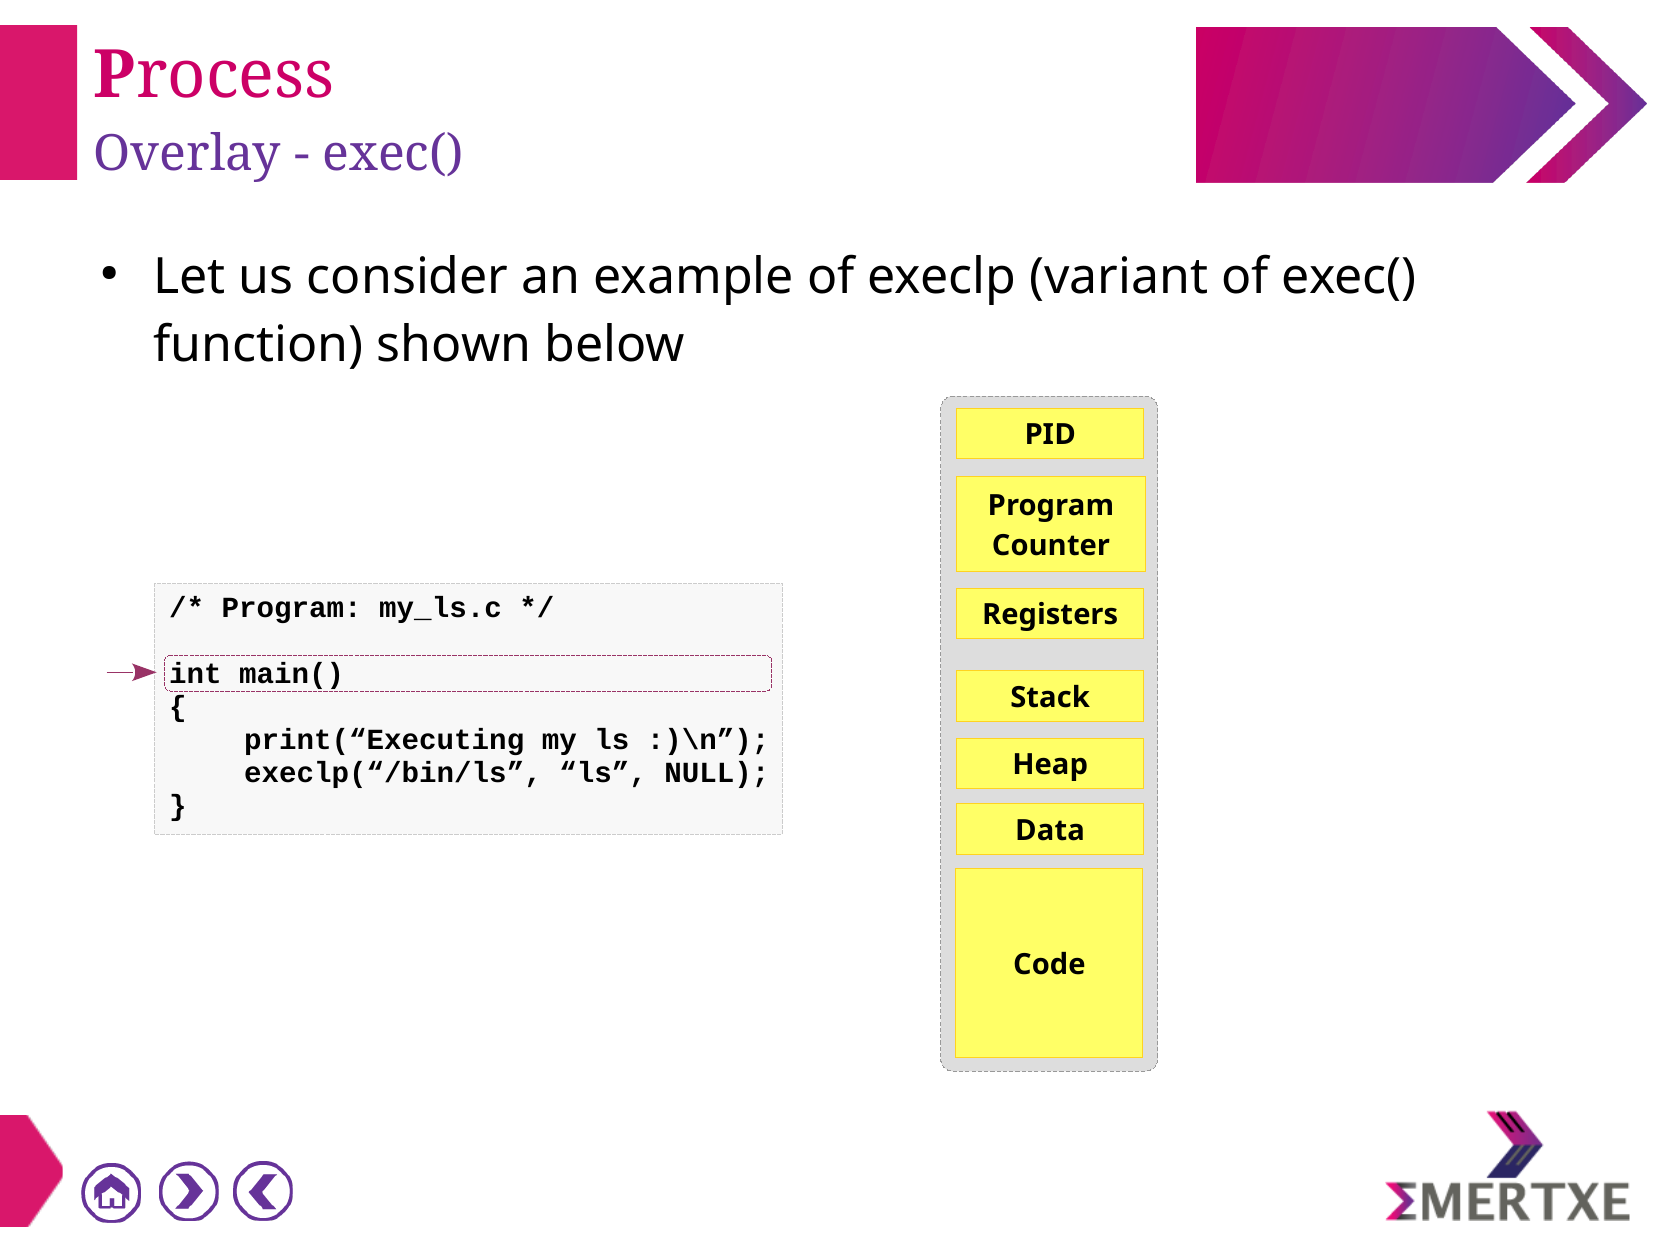

# Process Overlay - exec()
Let us consider an example of execlp (variant of exec() function) shown below
PID
Program
Counter
Registers
Stack
Heap
Data
Code
/* Program: my_ls.c */
int main()
{
	print(“Executing my ls :)\n”);
	execlp(“/bin/ls”, “ls”, NULL);
}